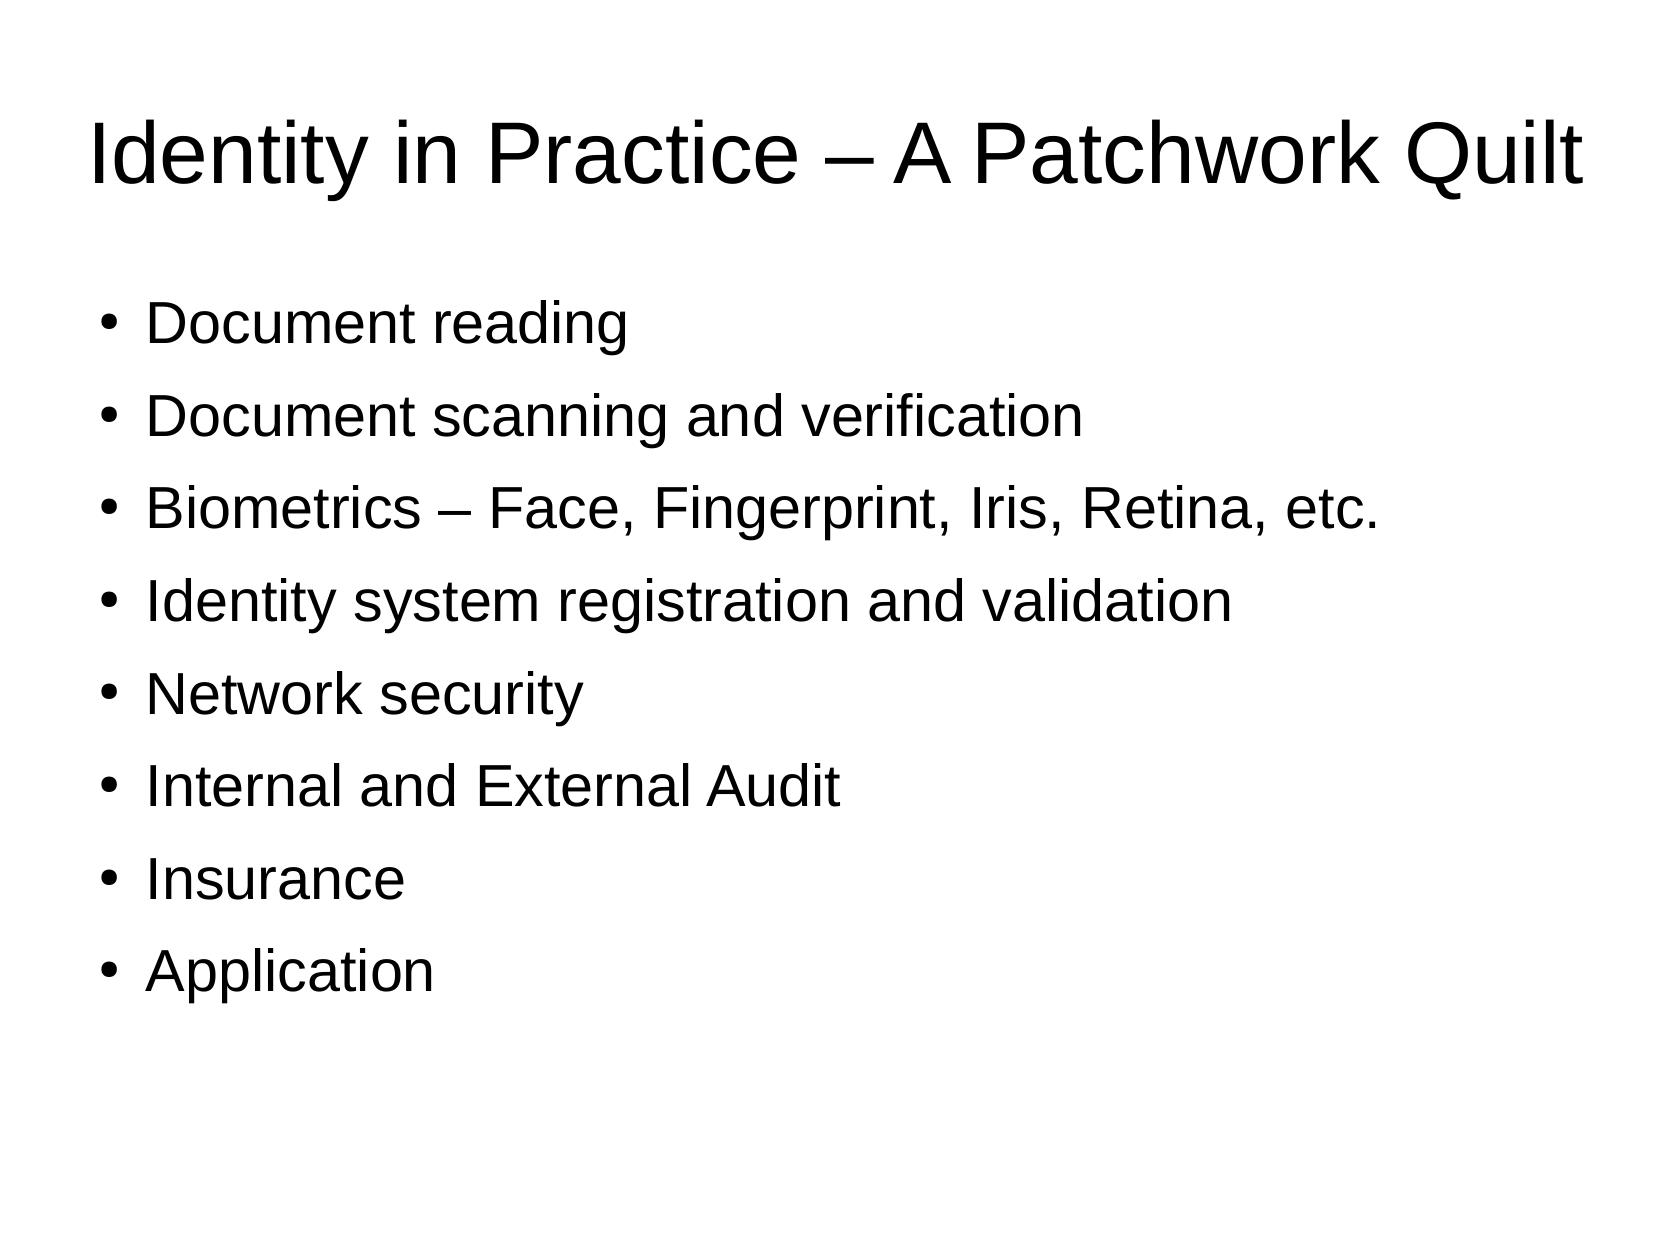

# Identity in Practice – A Patchwork Quilt
Document reading
Document scanning and verification
Biometrics – Face, Fingerprint, Iris, Retina, etc.
Identity system registration and validation
Network security
Internal and External Audit
Insurance
Application